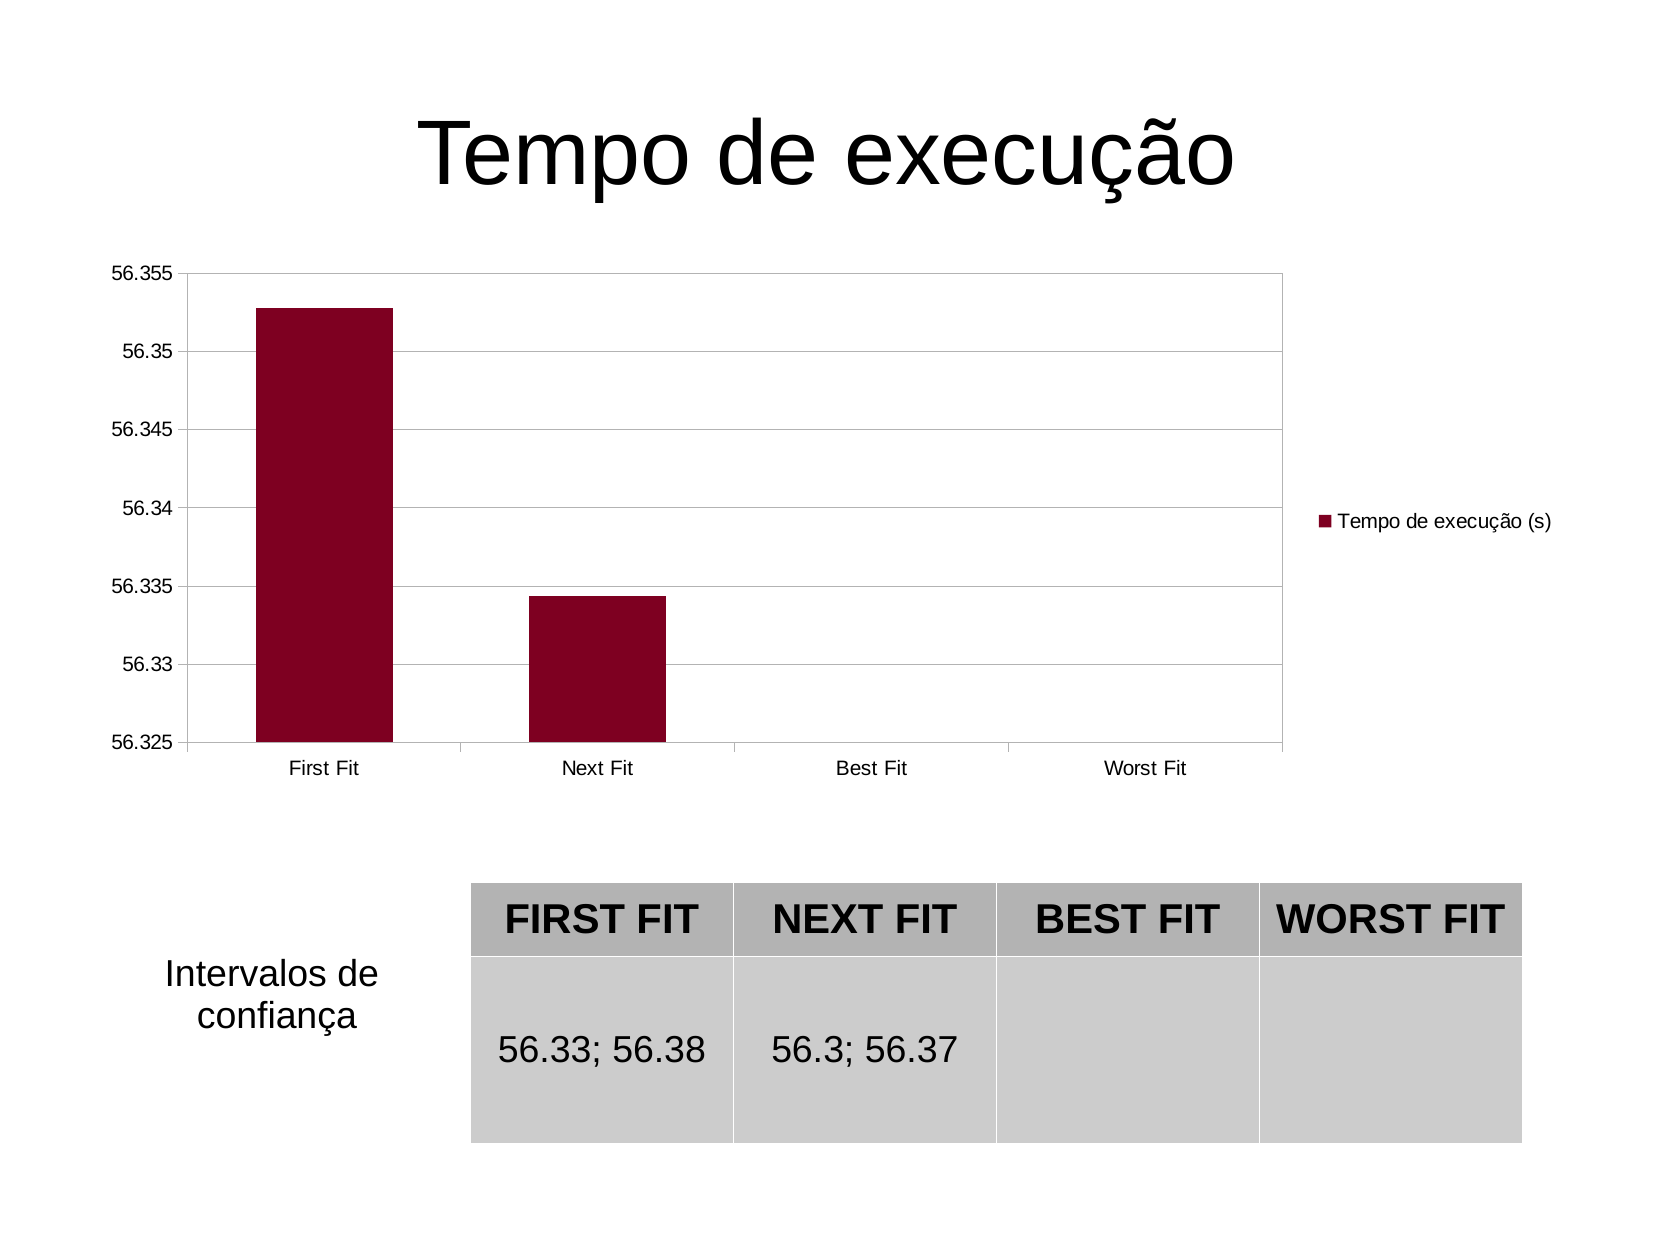

# Tempo de execução
### Chart
| Category | Tempo de execução (s) |
|---|---|
| First Fit | 56.352774193548 |
| Next Fit | 56.334333333333 |
| Best Fit | None |
| Worst Fit | None || FIRST FIT | NEXT FIT | BEST FIT | WORST FIT |
| --- | --- | --- | --- |
| 56.33; 56.38 | 56.3; 56.37 | | |
Intervalos de
 confiança